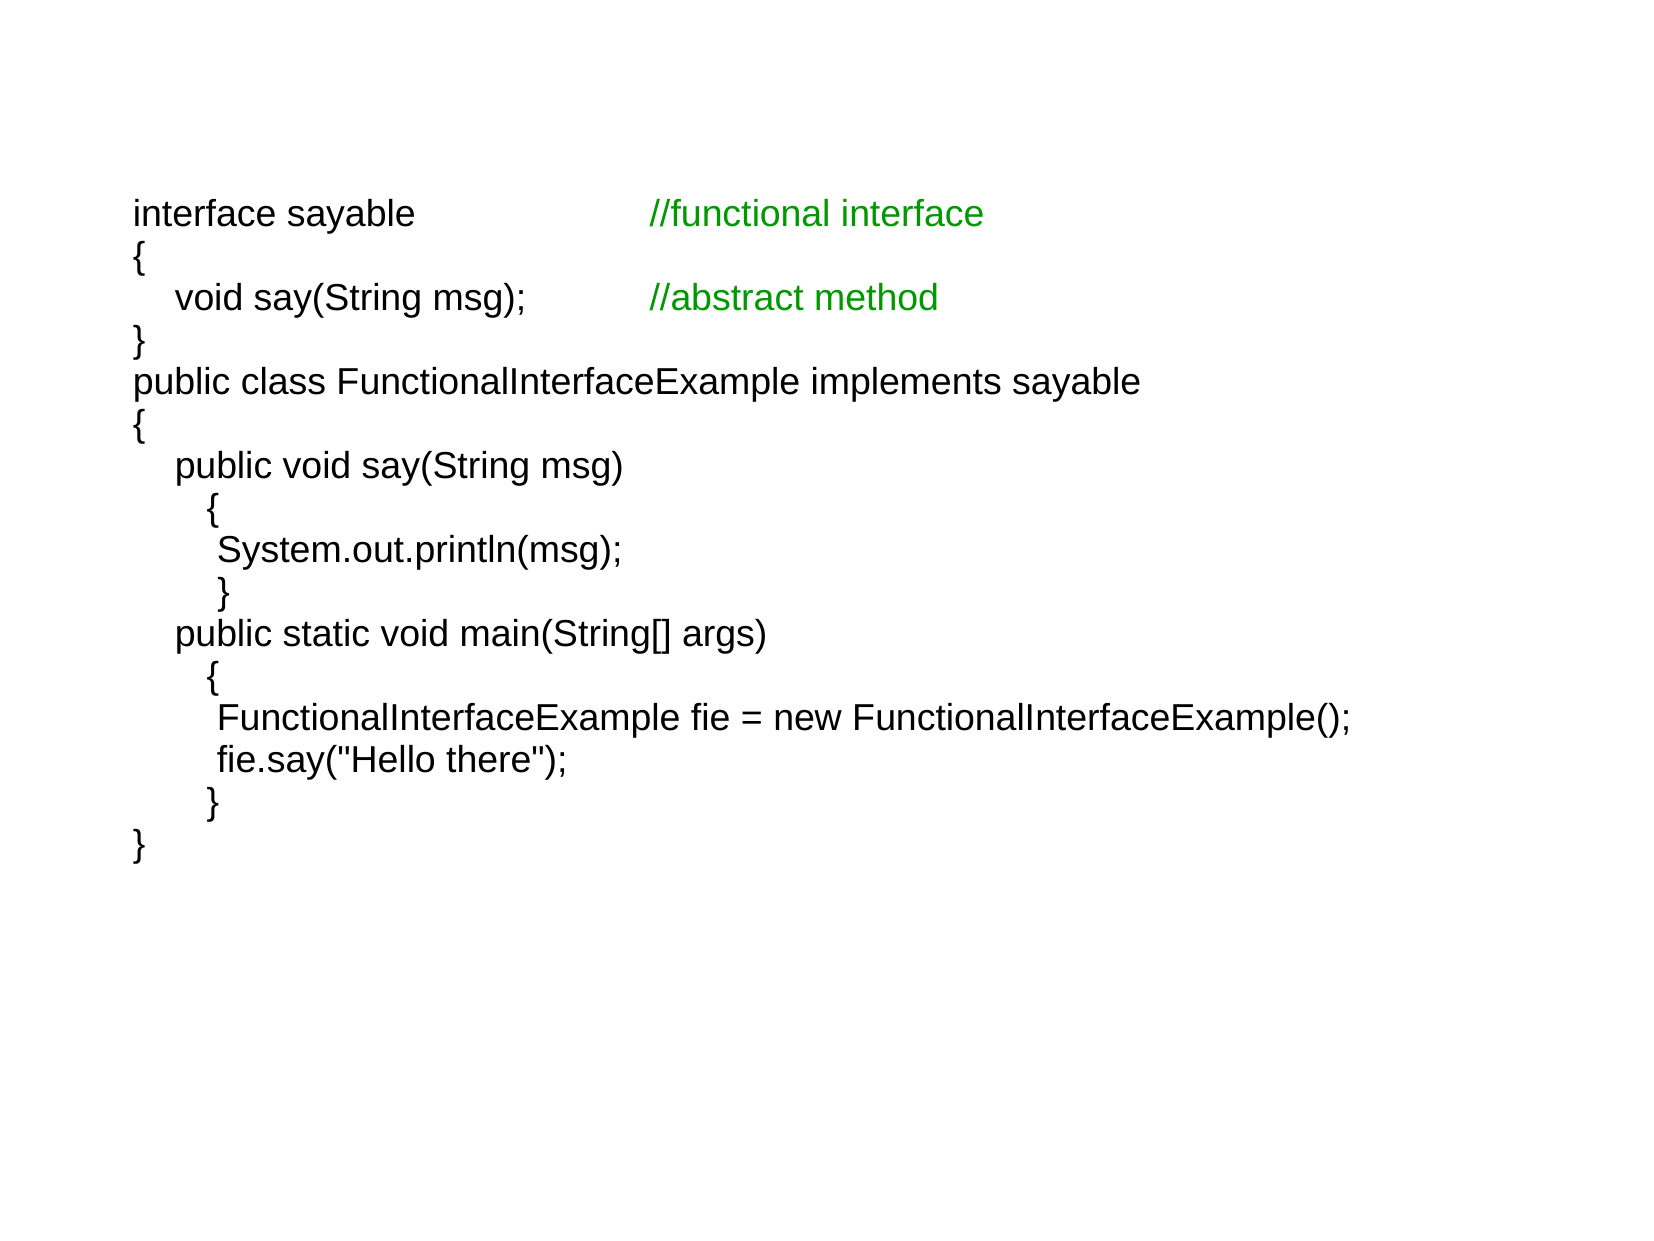

interface sayable				//functional interface
{
 void say(String msg); 		//abstract method
}
public class FunctionalInterfaceExample implements sayable
{
 public void say(String msg)
	{
 System.out.println(msg);
 	 }
 public static void main(String[] args)
 	{
 FunctionalInterfaceExample fie = new FunctionalInterfaceExample();
 fie.say("Hello there");
 	}
}